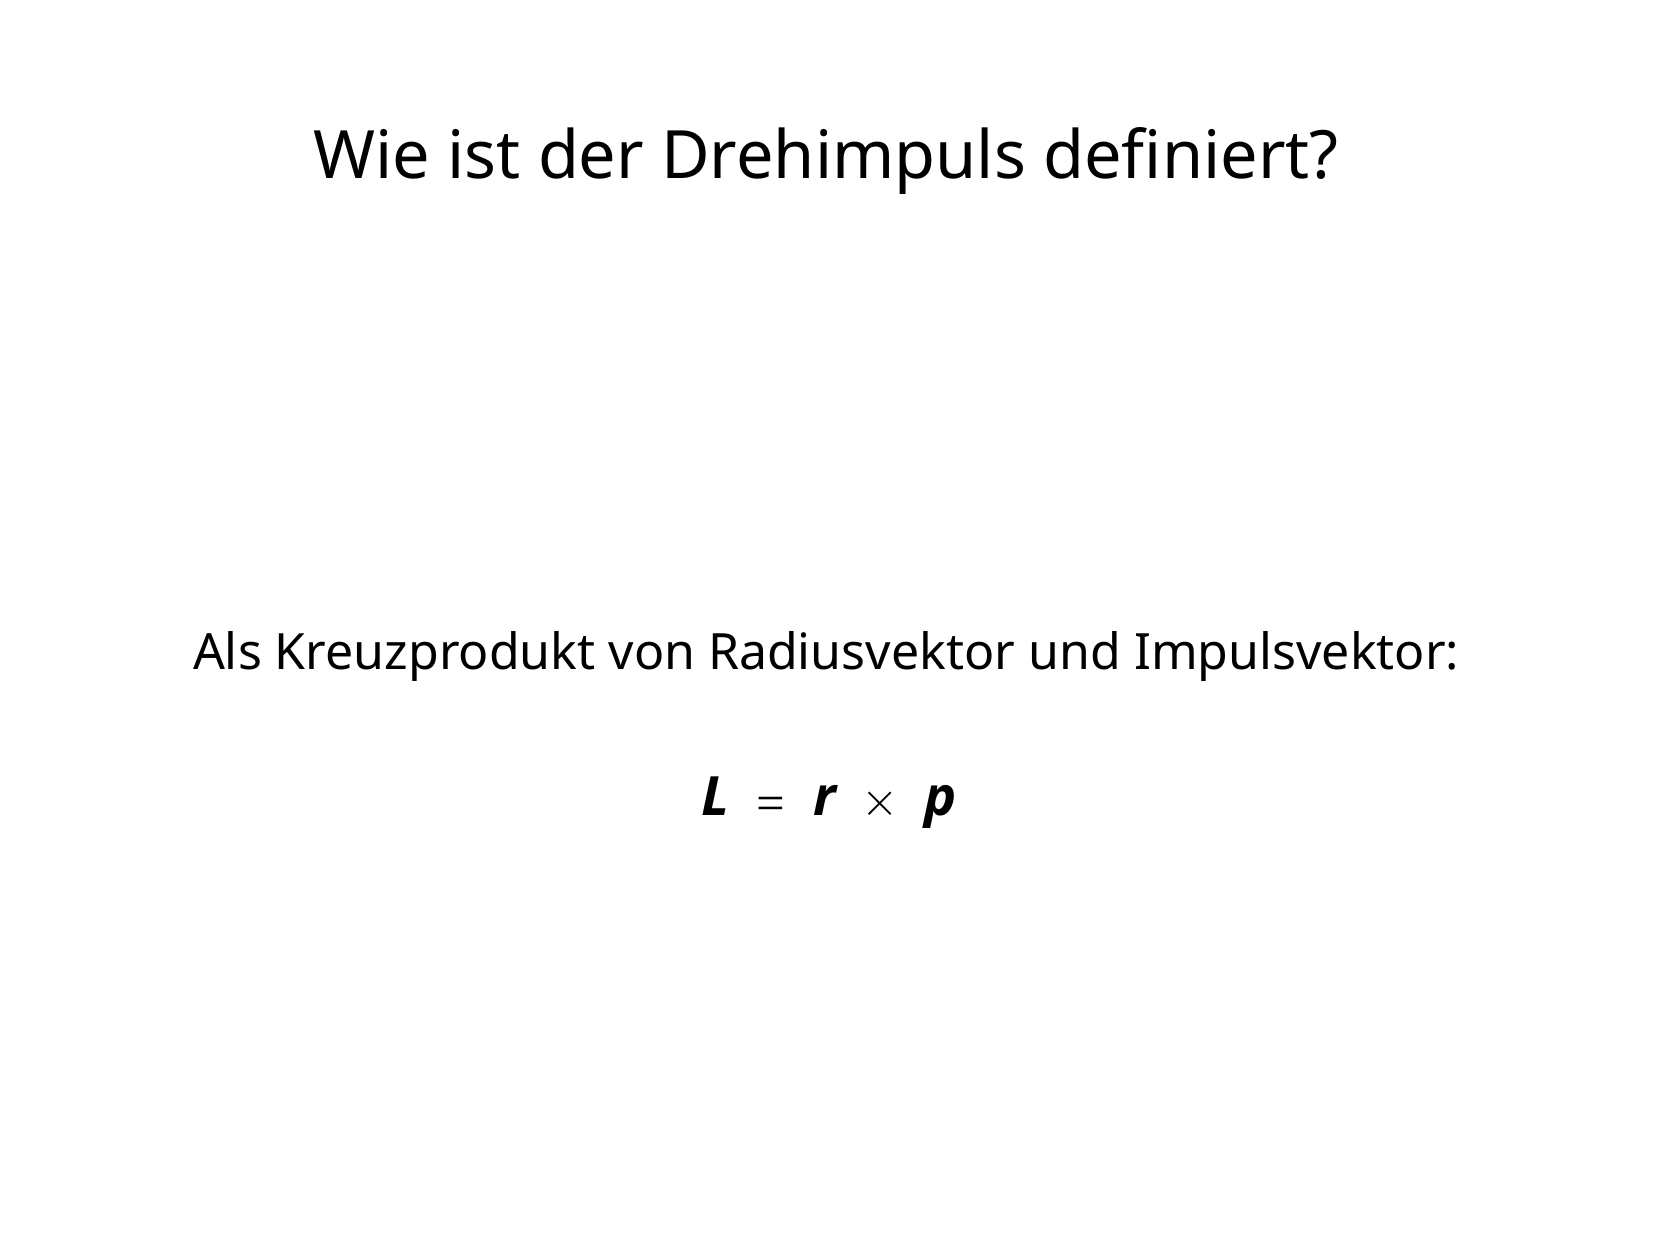

# Wie ist der Drehimpuls definiert?
Als Kreuzprodukt von Radiusvektor und Impulsvektor: